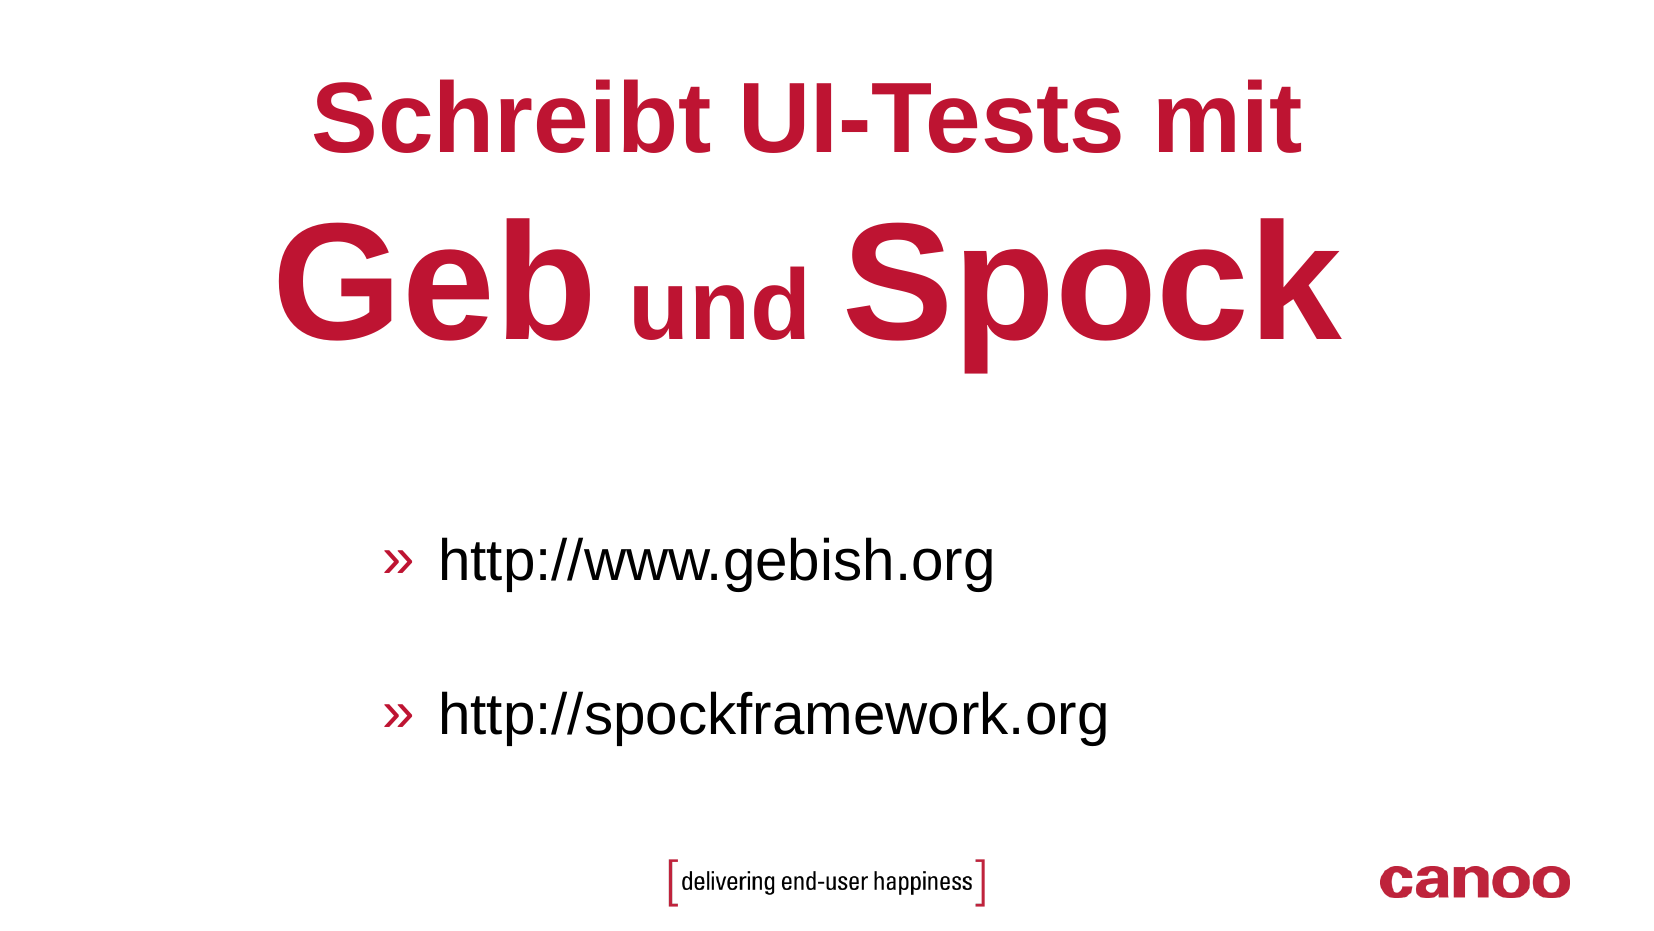

# Schreibt UI-Tests mit Geb und Spock
http://www.gebish.org
http://spockframework.org